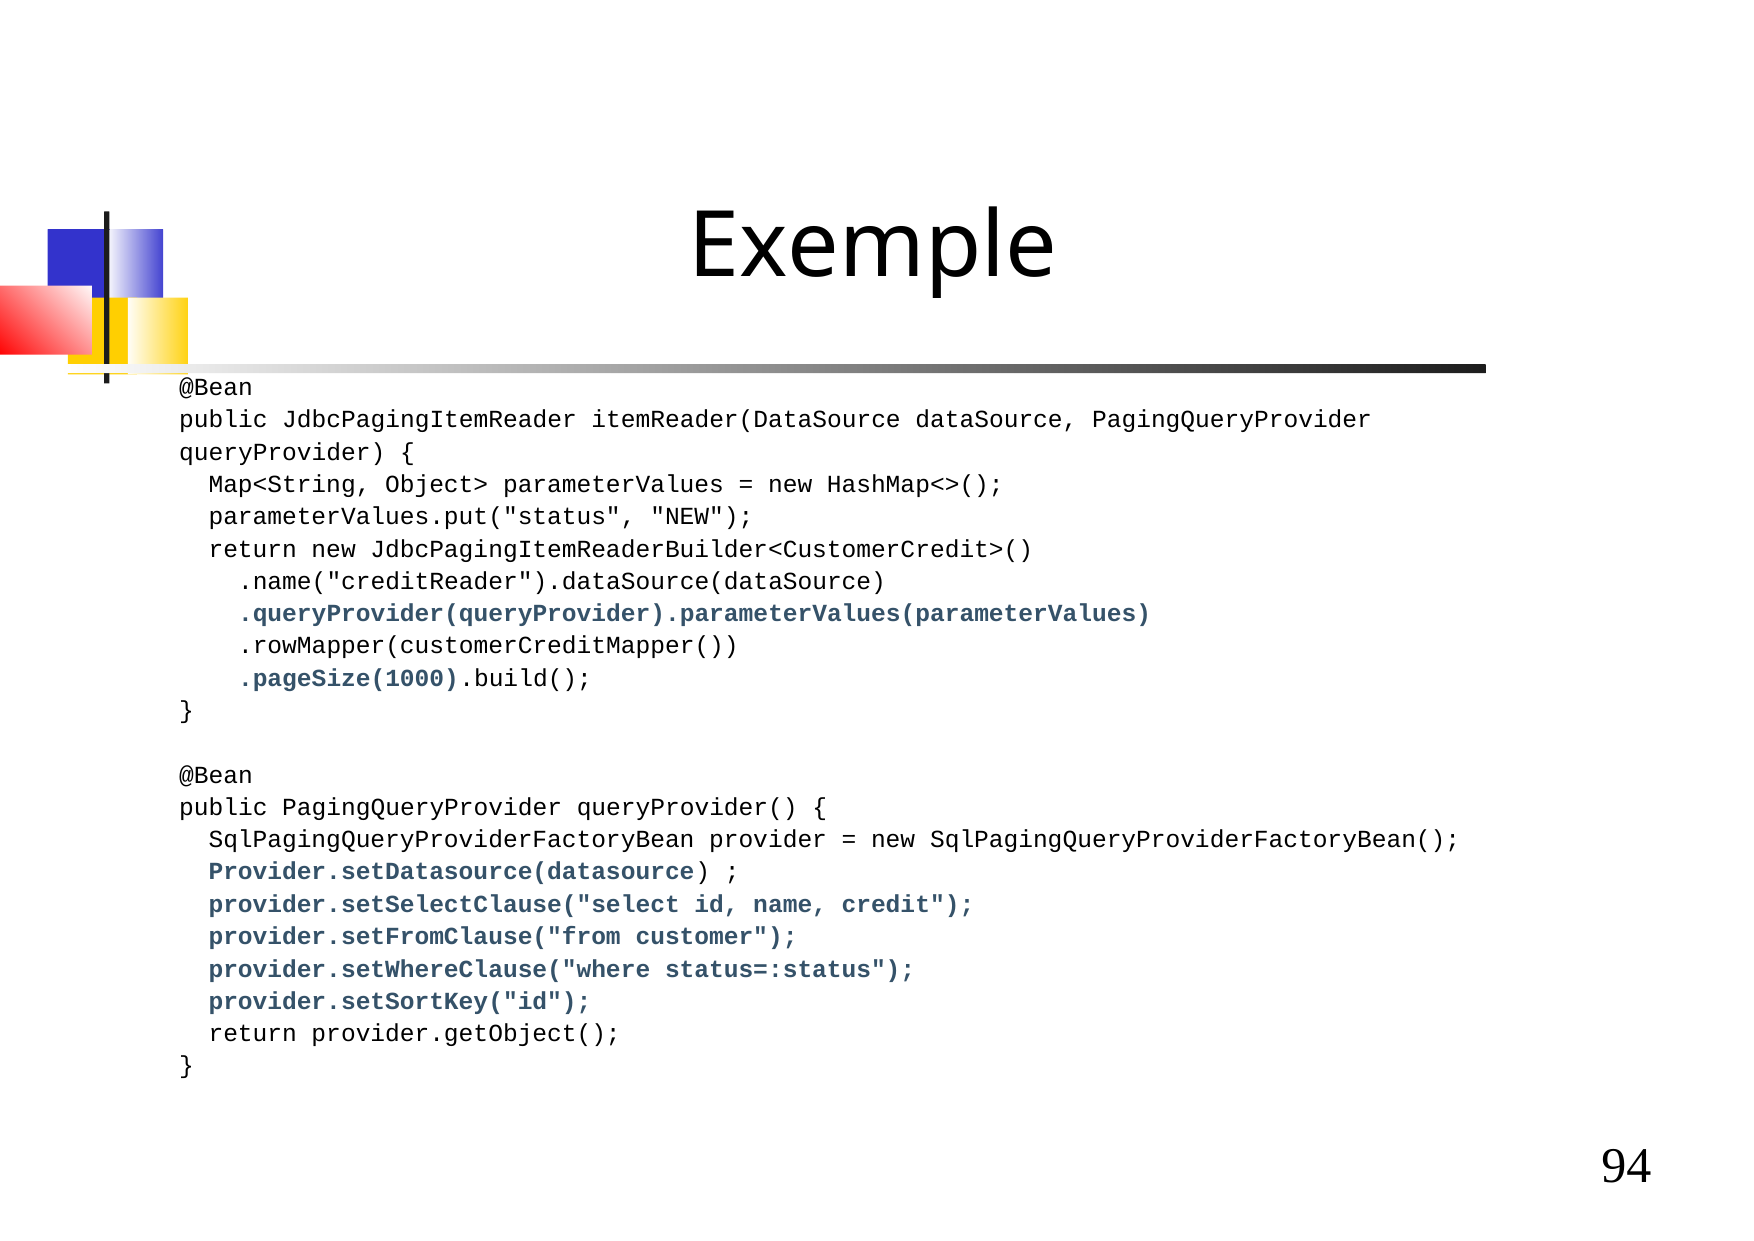

# Exemple
@Bean
public JdbcPagingItemReader itemReader(DataSource dataSource, PagingQueryProvider
queryProvider) {
 Map<String, Object> parameterValues = new HashMap<>();
 parameterValues.put("status", "NEW");
 return new JdbcPagingItemReaderBuilder<CustomerCredit>()
 .name("creditReader").dataSource(dataSource)
 .queryProvider(queryProvider).parameterValues(parameterValues)
 .rowMapper(customerCreditMapper())
 .pageSize(1000).build();
}
@Bean
public PagingQueryProvider queryProvider() {
 SqlPagingQueryProviderFactoryBean provider = new SqlPagingQueryProviderFactoryBean();
 Provider.setDatasource(datasource) ;
 provider.setSelectClause("select id, name, credit");
 provider.setFromClause("from customer");
 provider.setWhereClause("where status=:status");
 provider.setSortKey("id");
 return provider.getObject();
}